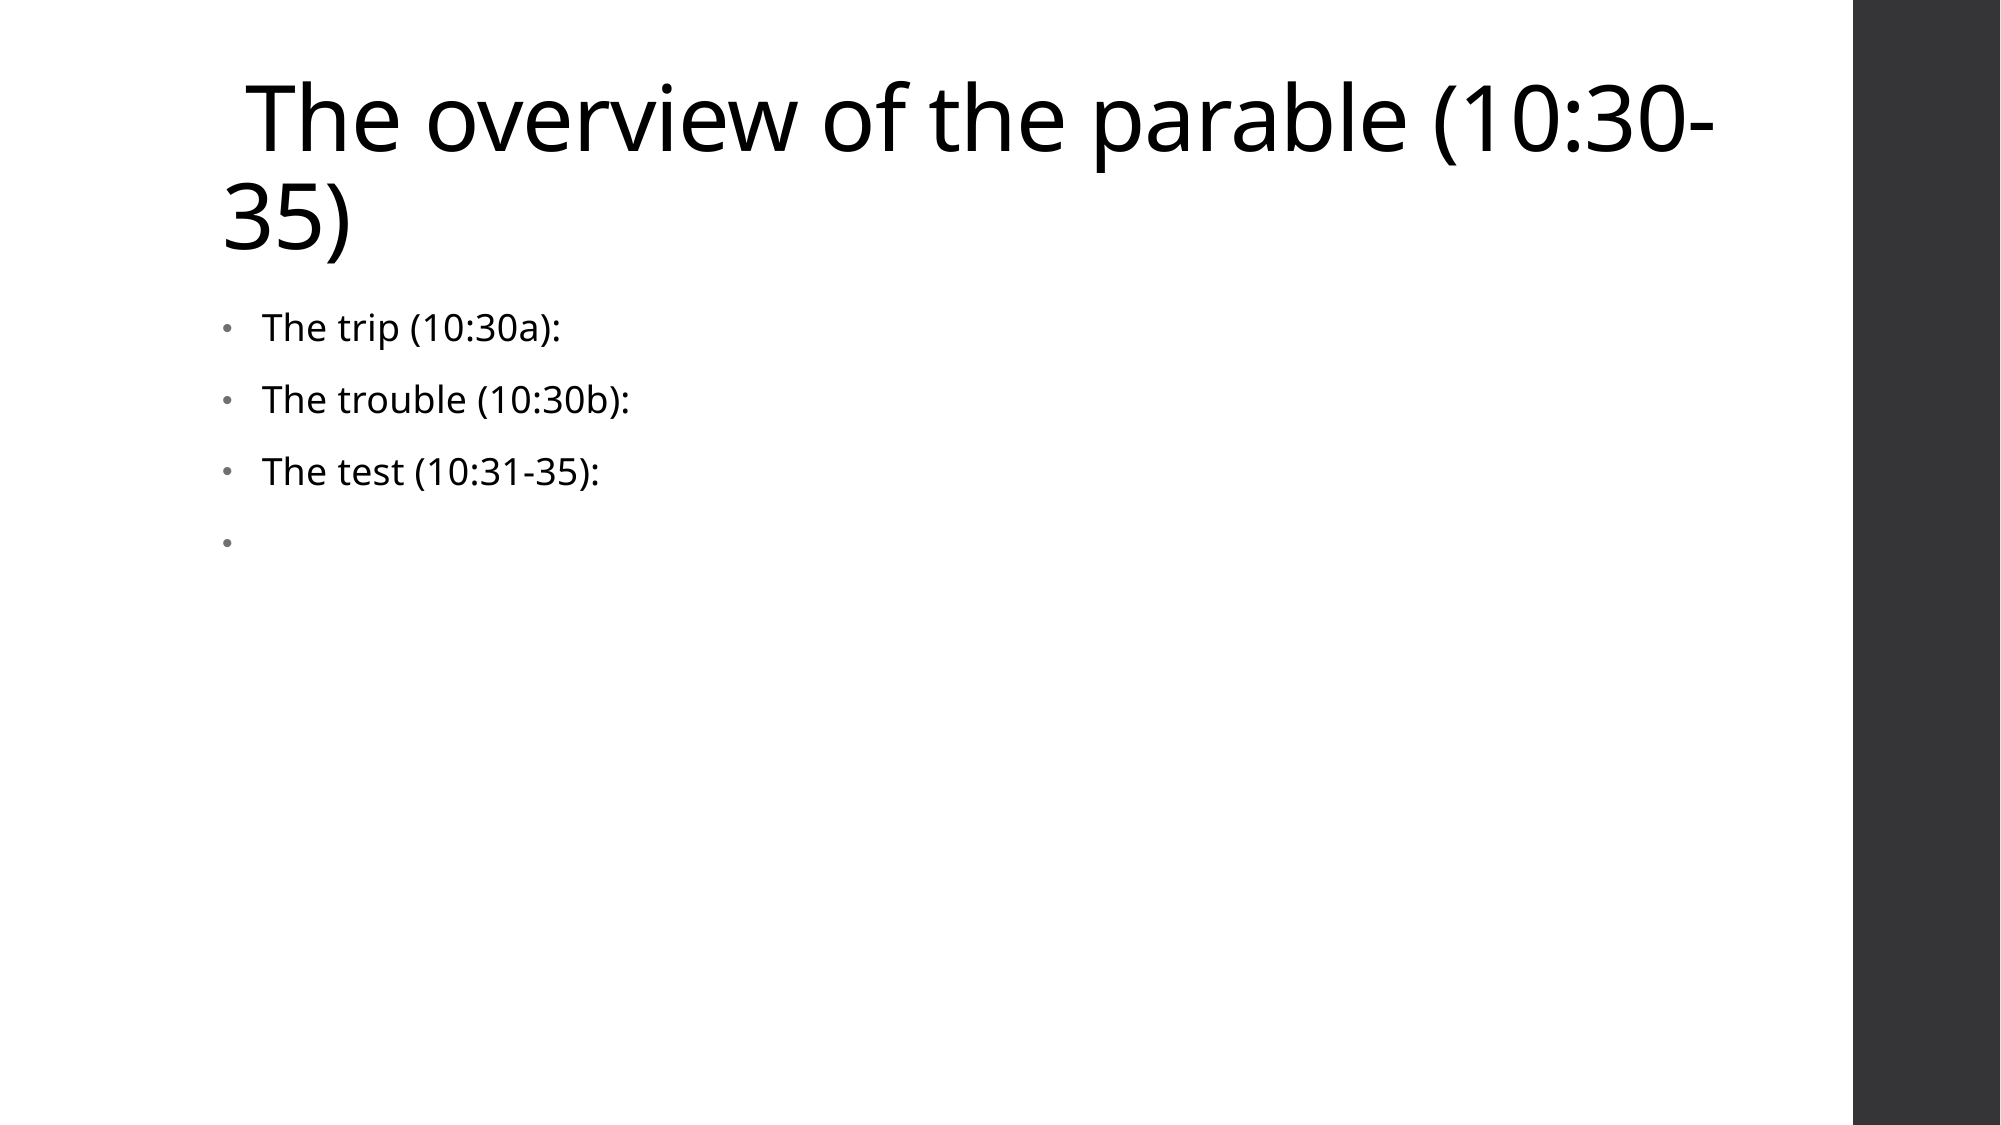

# The overview of the parable (10:30-35)
 The trip (10:30a):
 The trouble (10:30b):
 The test (10:31-35):